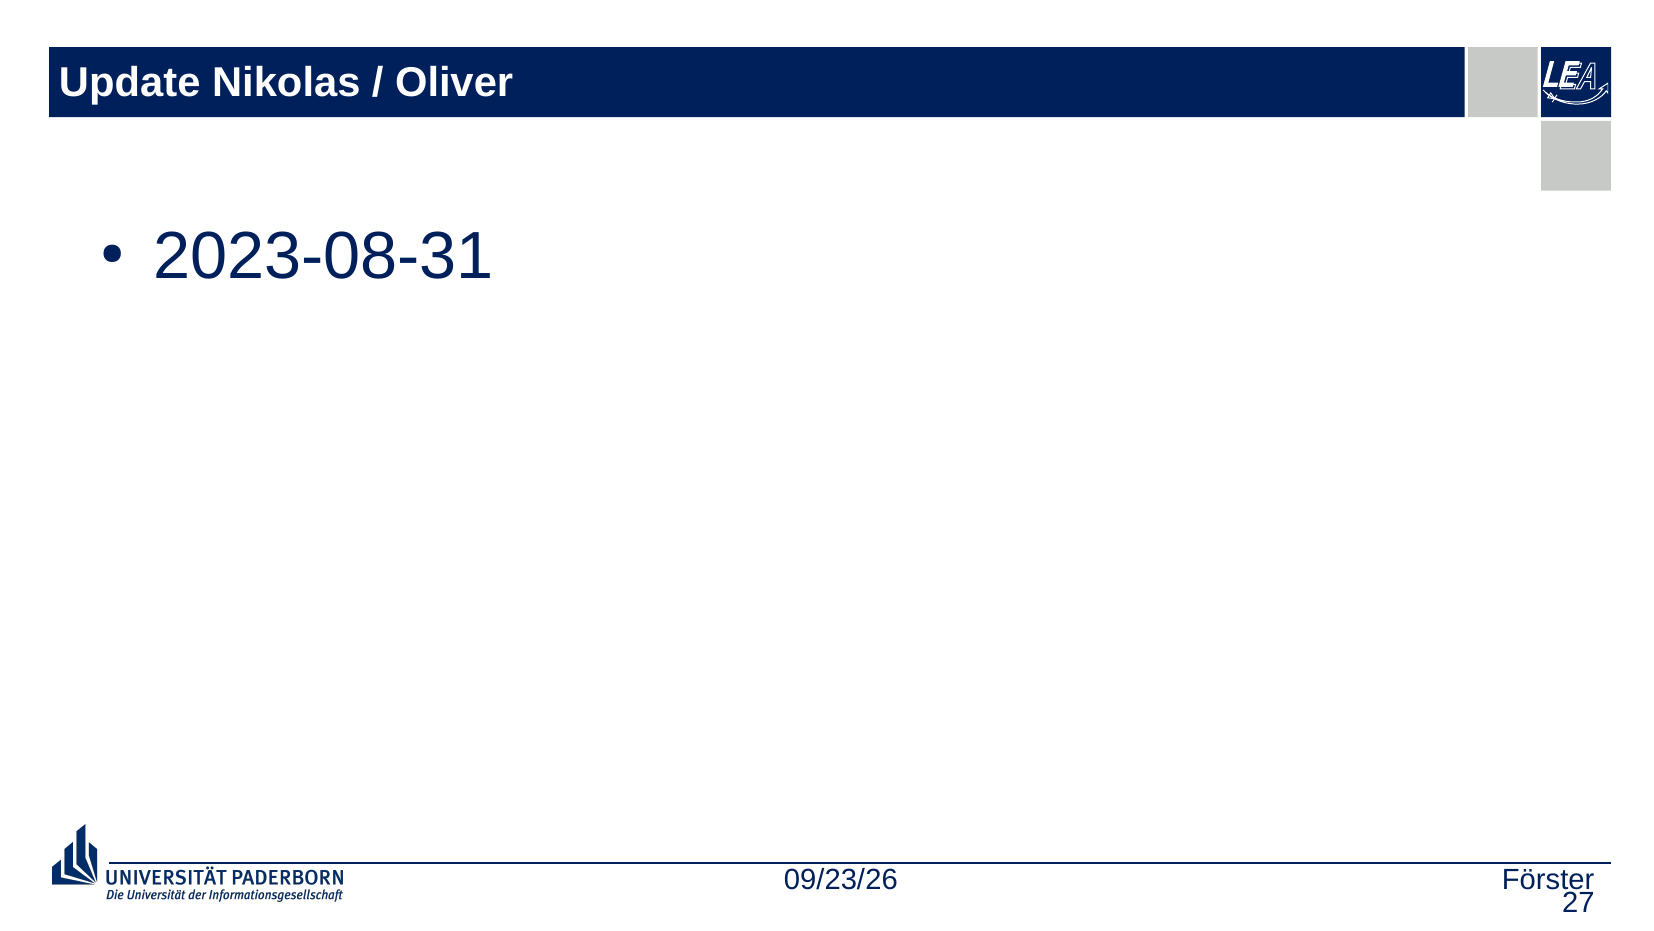

# Update Nikolas / Oliver
2023-08-31
Förster
27